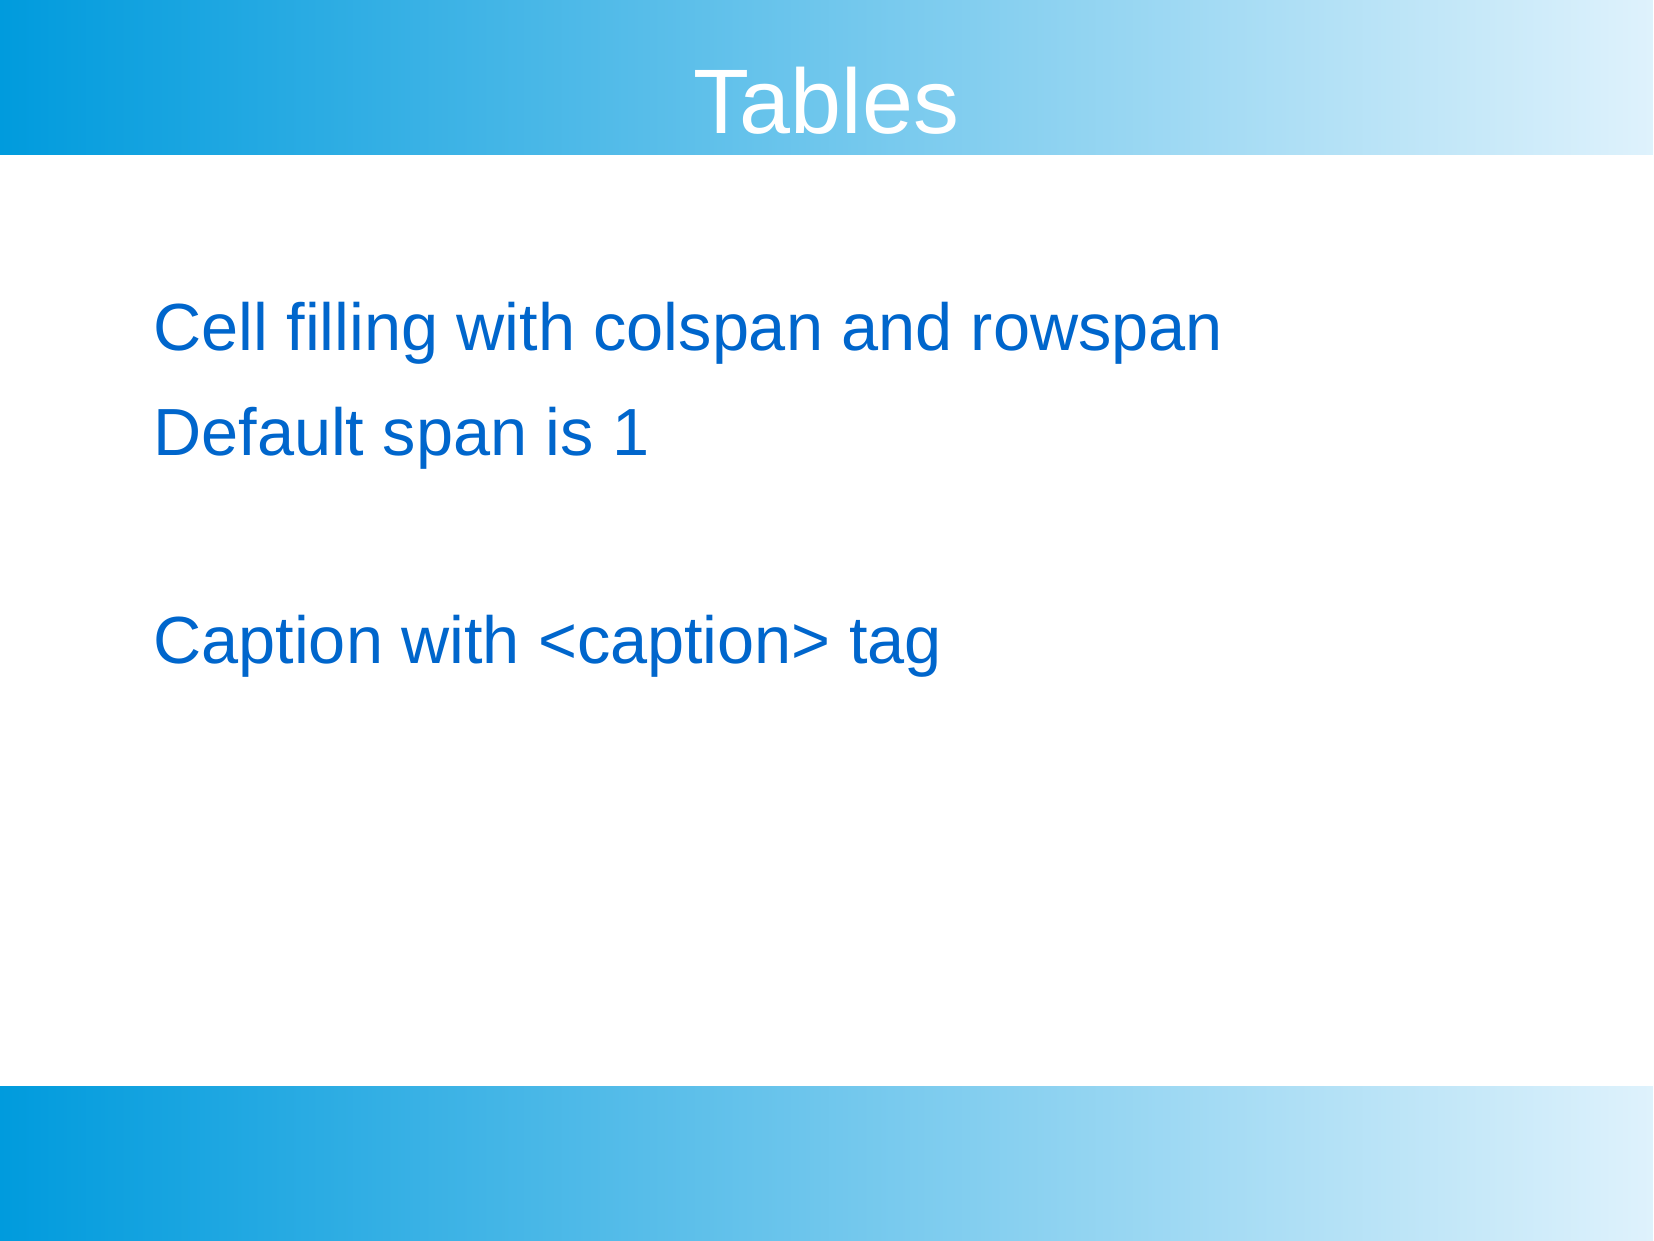

# Tables
Cell filling with colspan and rowspan
Default span is 1
Caption with <caption> tag